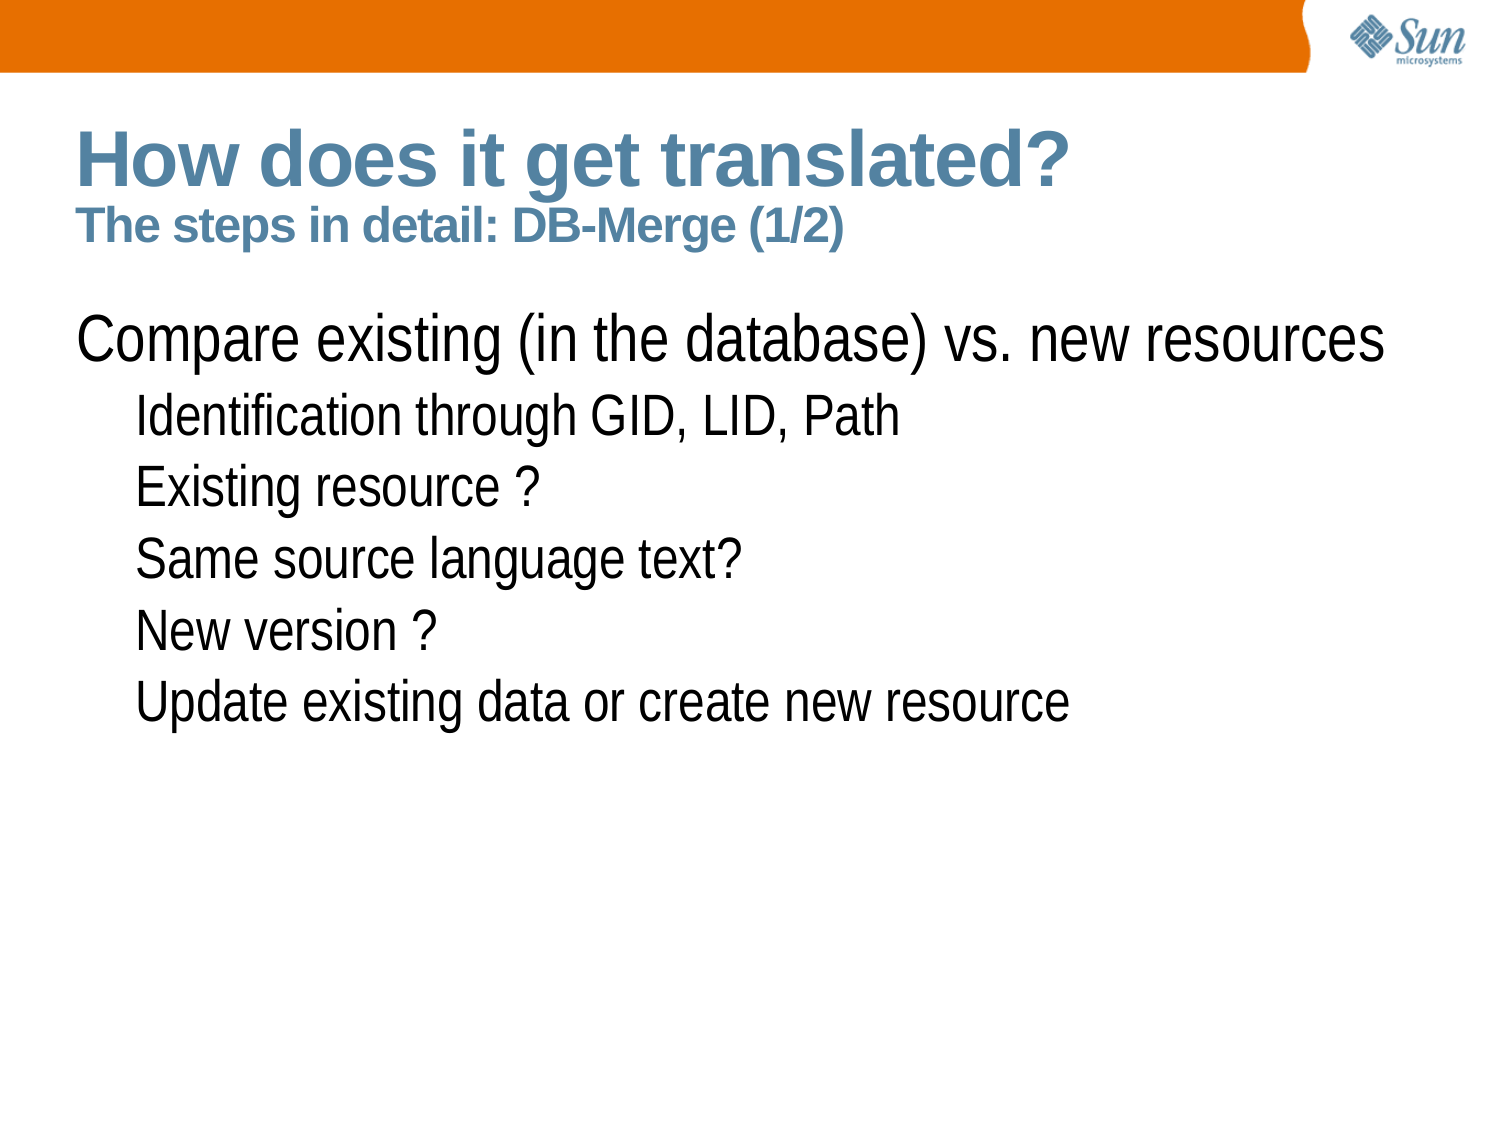

# How does it get translated? The steps in detail: DB-Merge (1/2)
Compare existing (in the database) vs. new resources
Identification through GID, LID, Path
Existing resource ?
Same source language text?
New version ?
Update existing data or create new resource